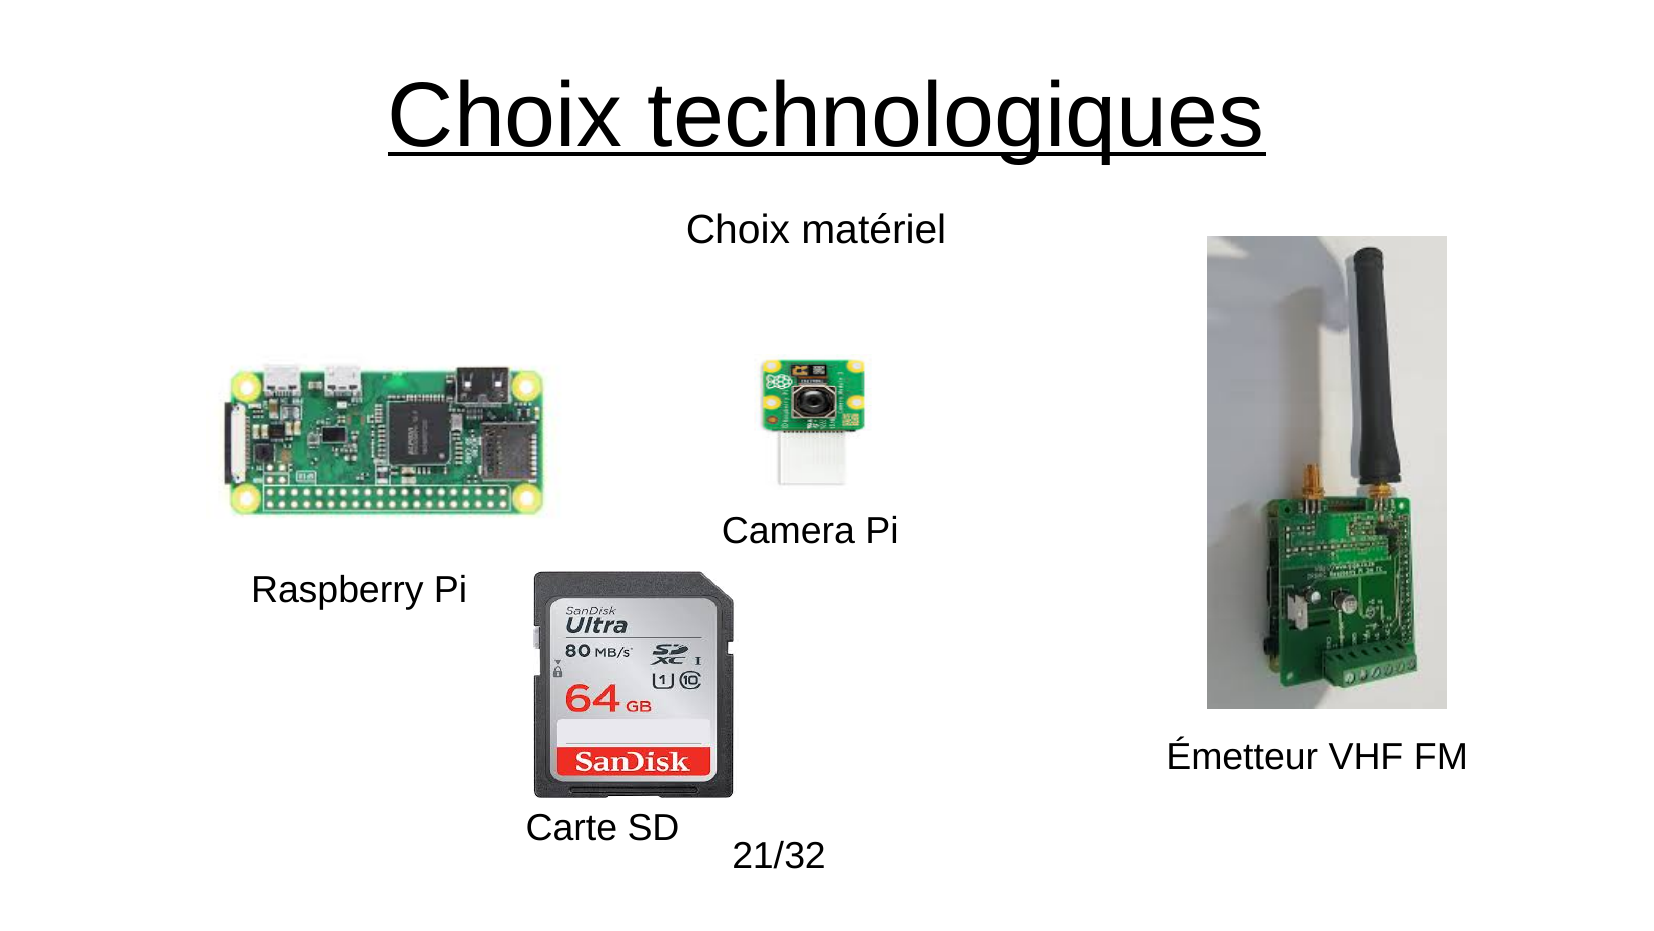

# Choix technologiques
Choix matériel
Camera Pi
Raspberry Pi
Émetteur VHF FM
Carte SD